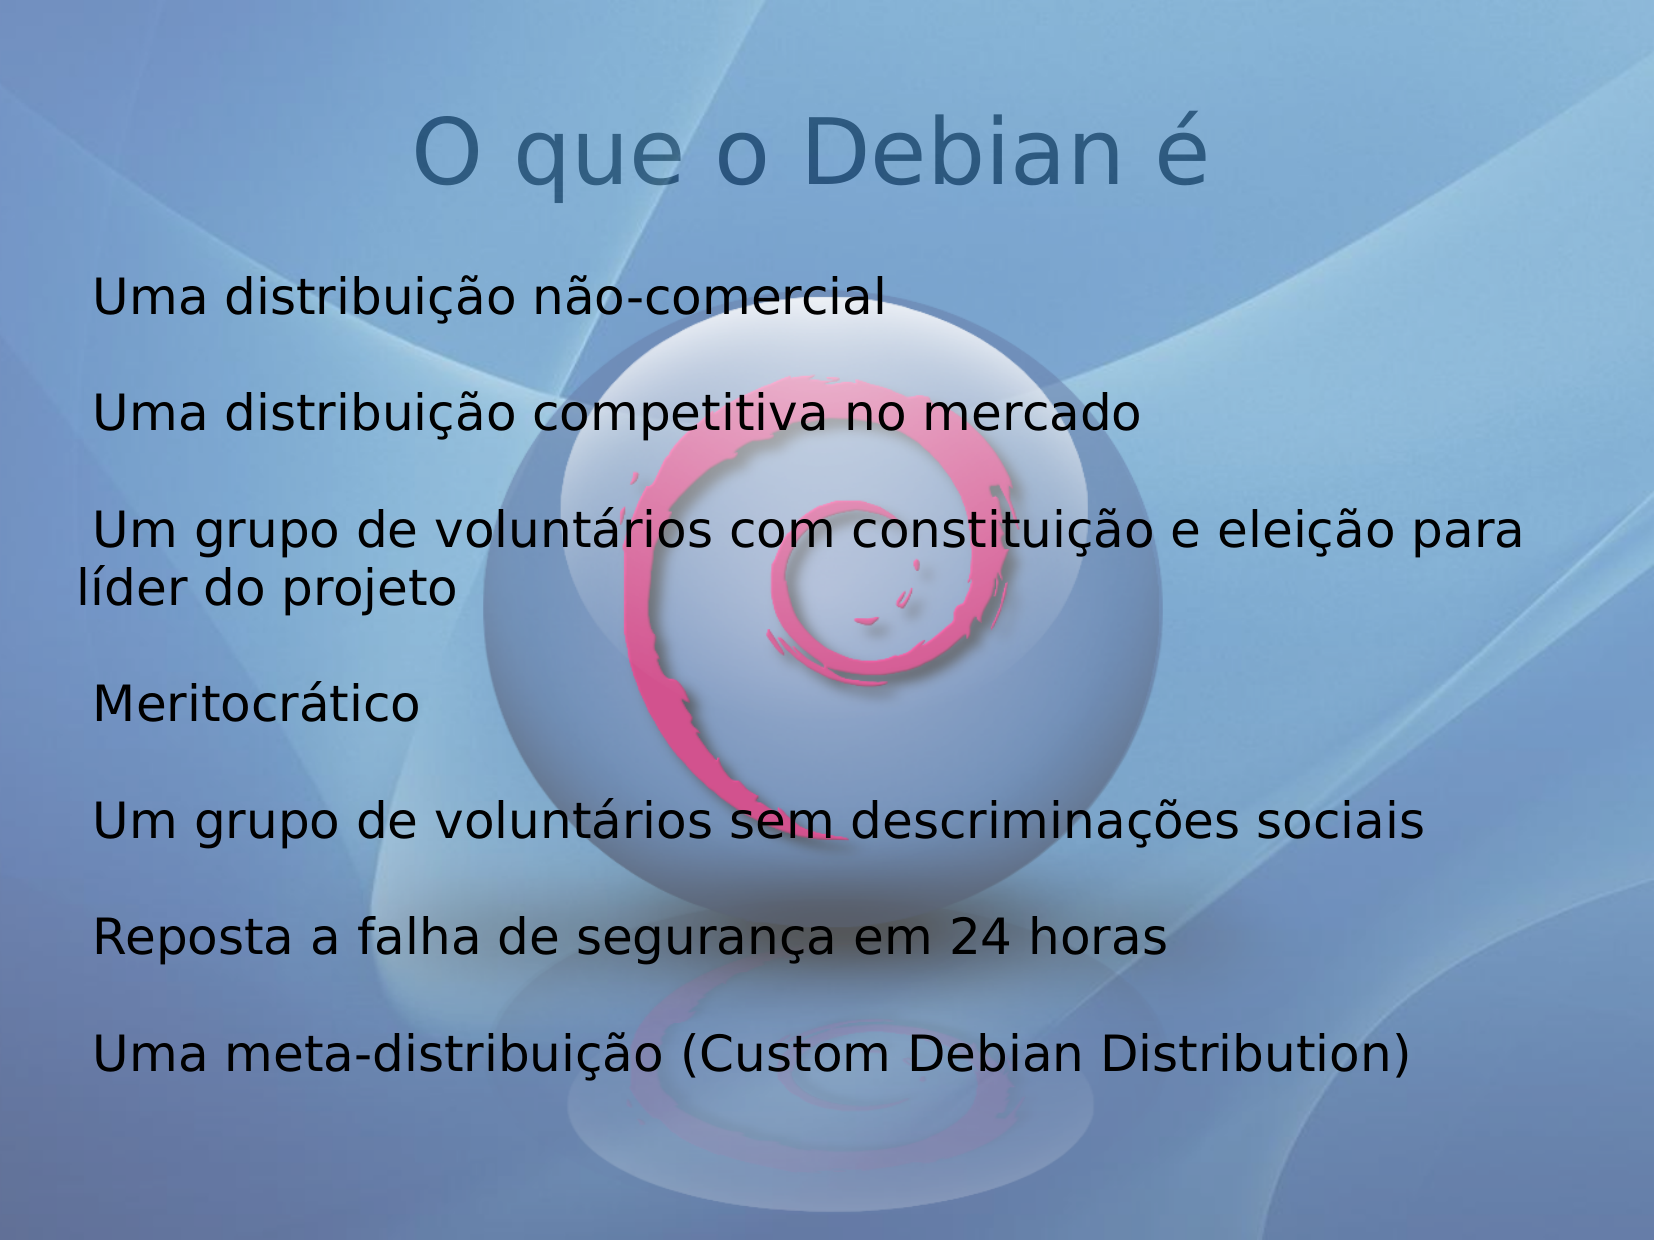

# O que o Debian é
 Uma distribuição não-comercial
 Uma distribuição competitiva no mercado
 Um grupo de voluntários com constituição e eleição para líder do projeto
 Meritocrático
 Um grupo de voluntários sem descriminações sociais
 Reposta a falha de segurança em 24 horas
 Uma meta-distribuição (Custom Debian Distribution)